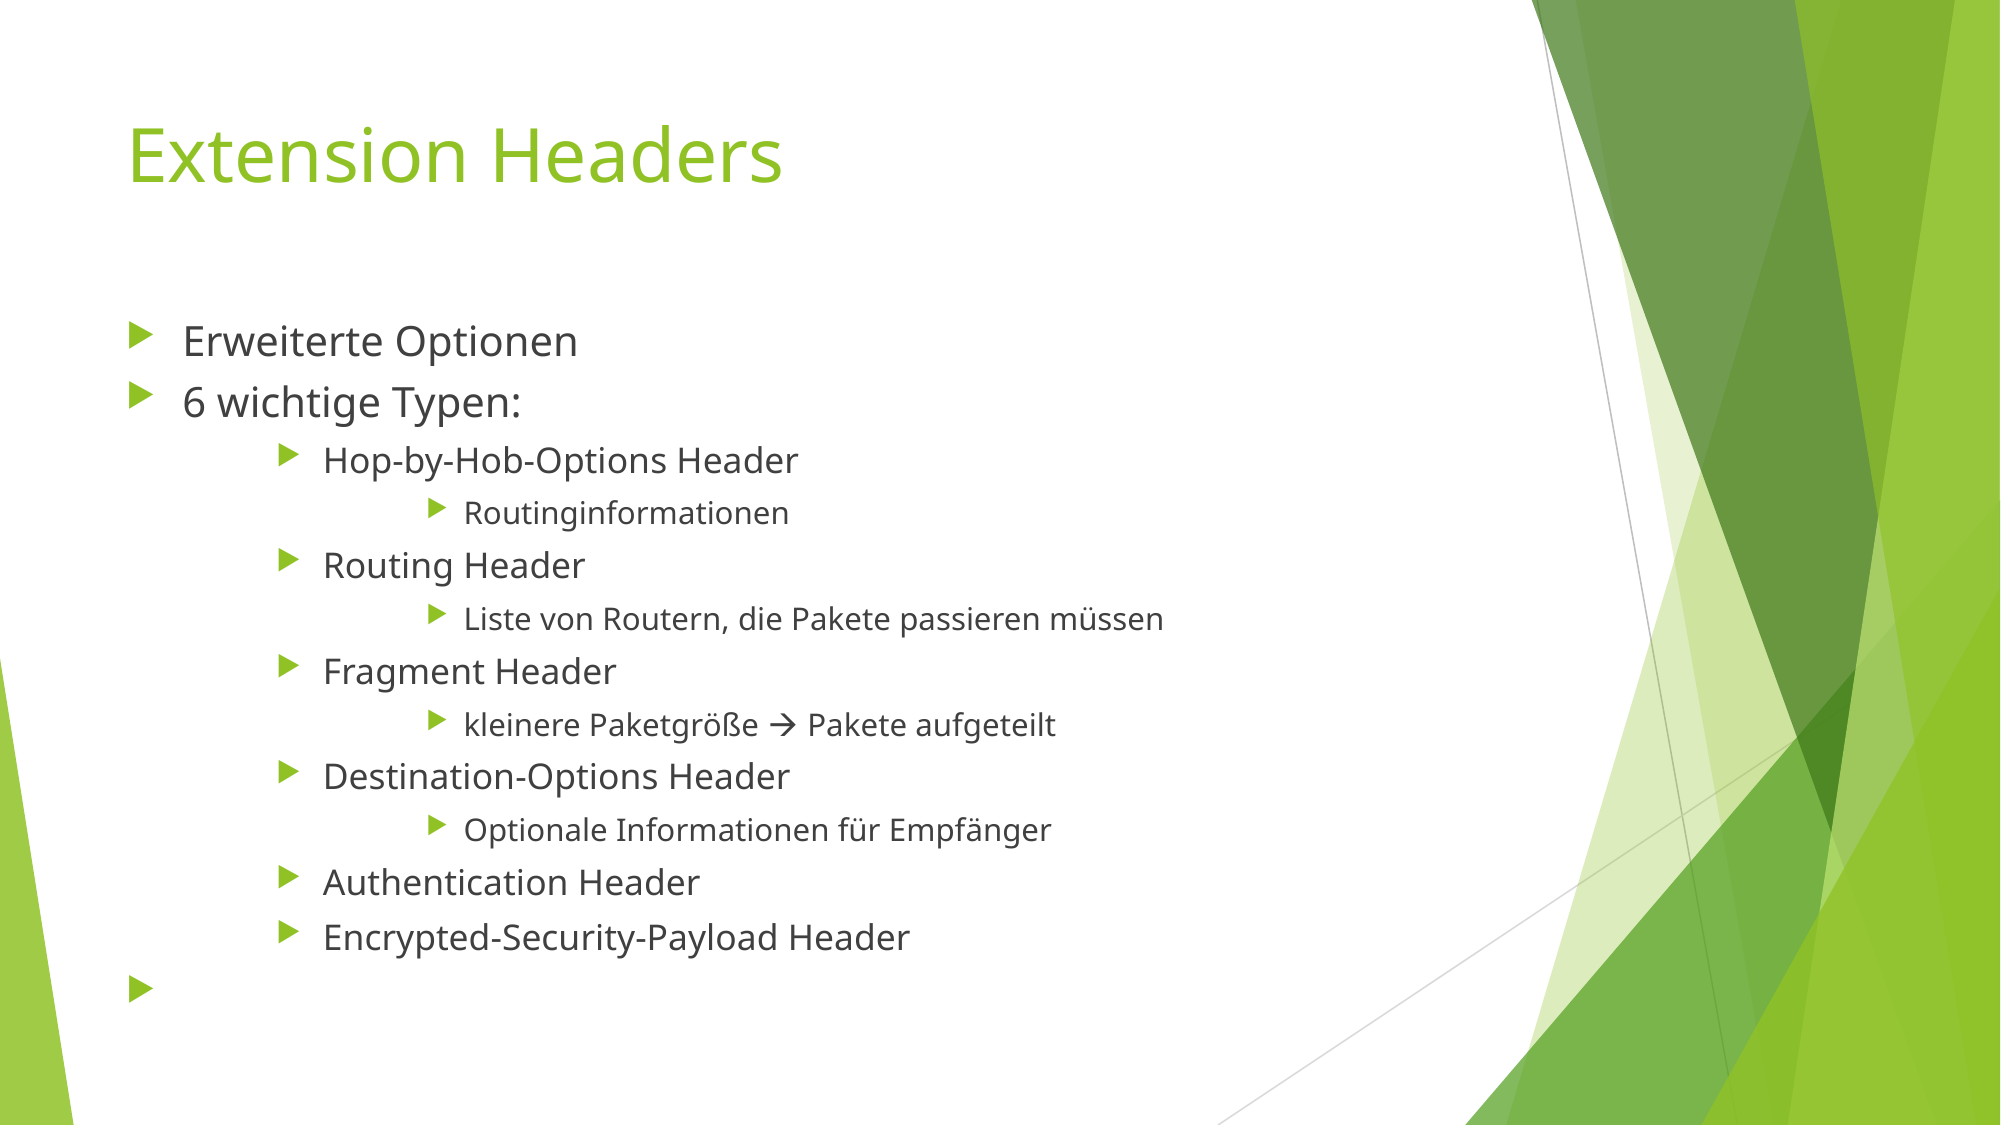

# Extension Headers
Erweiterte Optionen
6 wichtige Typen:
Hop-by-Hob-Options Header
Routinginformationen
Routing Header
Liste von Routern, die Pakete passieren müssen
Fragment Header
kleinere Paketgröße  Pakete aufgeteilt
Destination-Options Header
Optionale Informationen für Empfänger
Authentication Header
Encrypted-Security-Payload Header